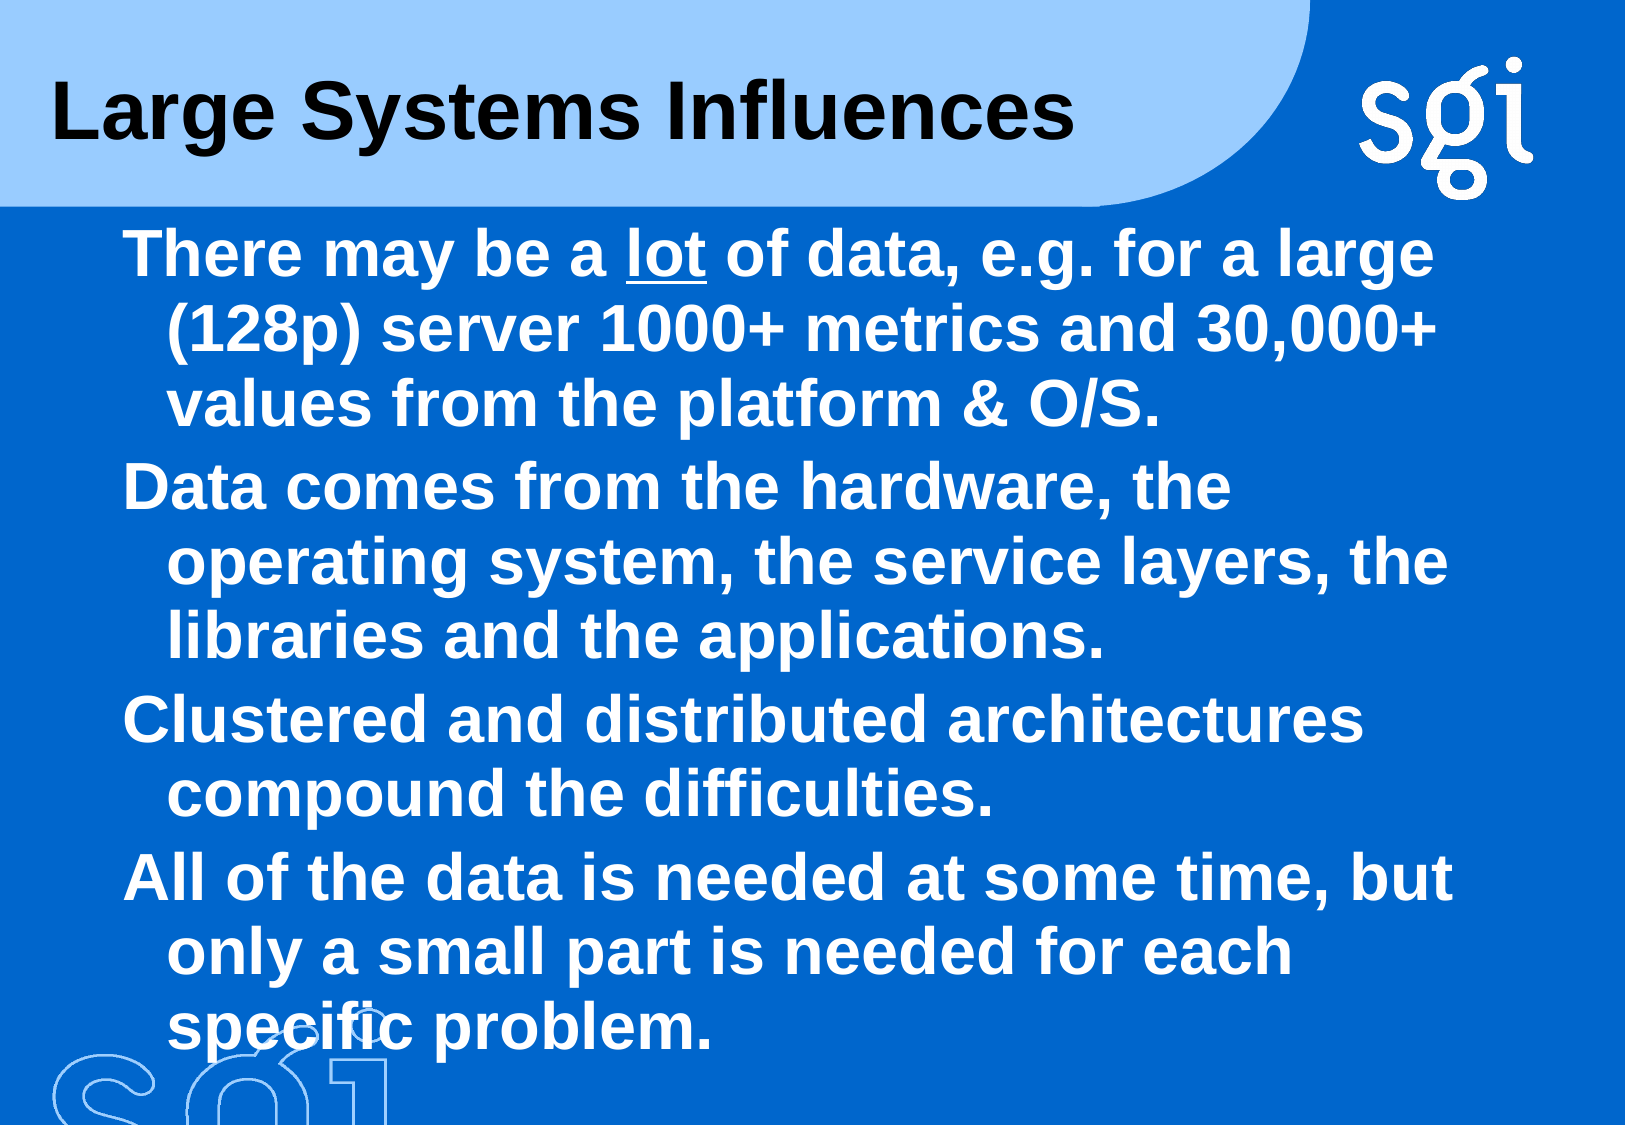

# Large Systems Influences
There may be a lot of data, e.g. for a large (128p) server 1000+ metrics and 30,000+ values from the platform & O/S.
Data comes from the hardware, the operating system, the service layers, the libraries and the applications.
Clustered and distributed architectures compound the difficulties.
All of the data is needed at some time, but only a small part is needed for each specific problem.